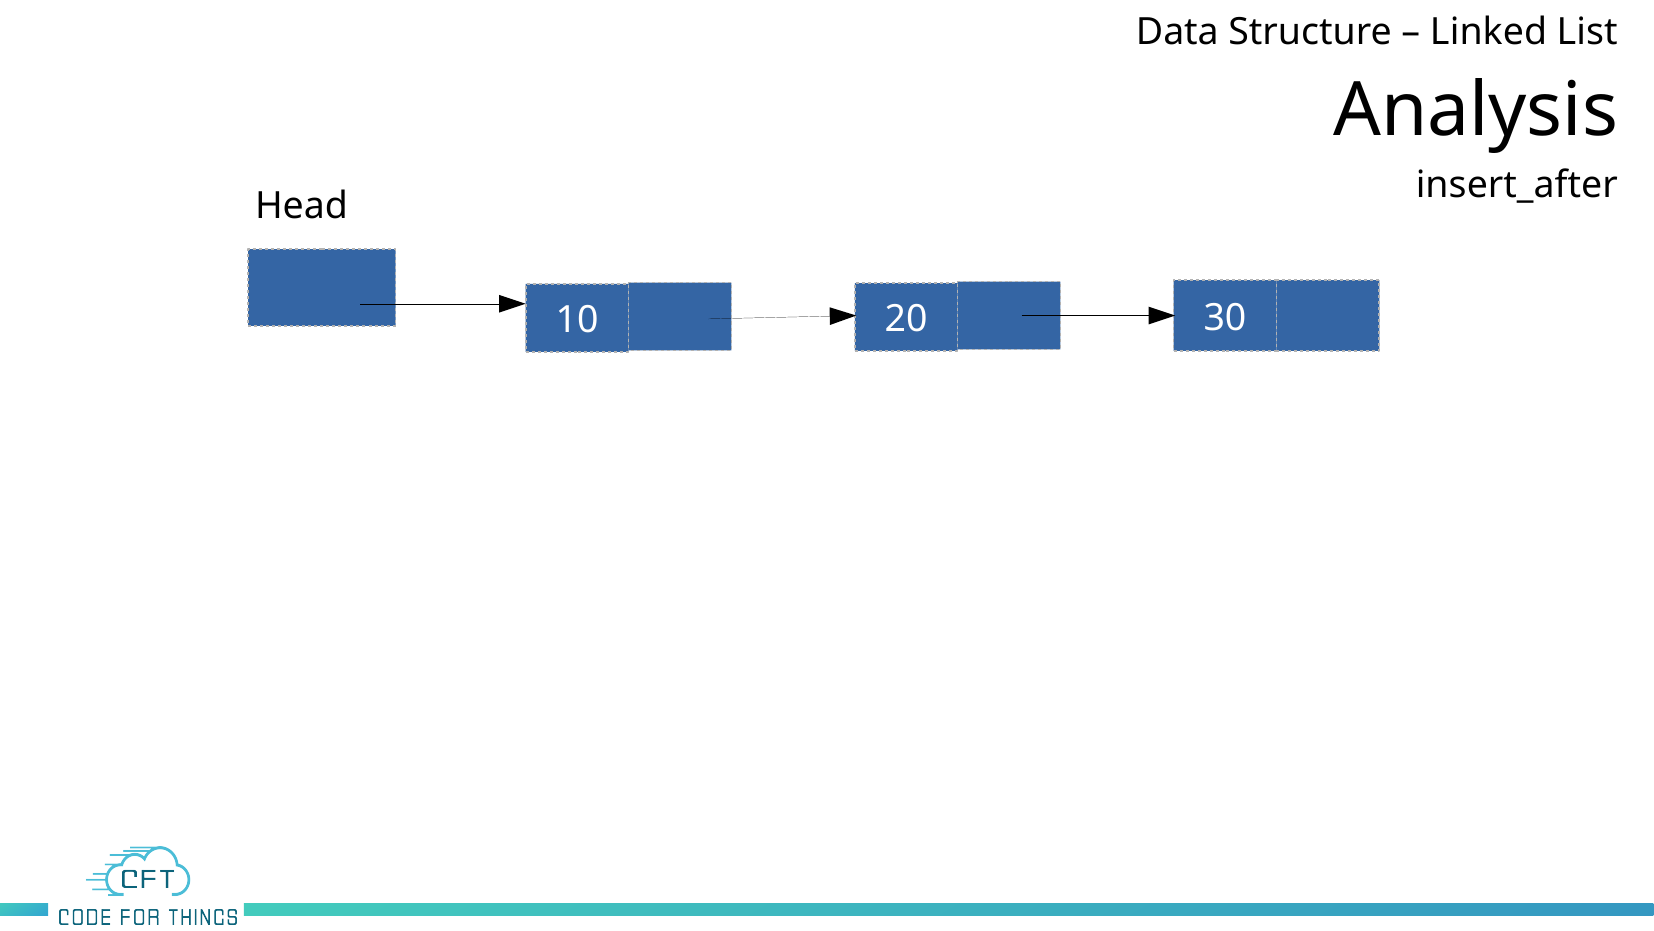

# Data Structure – Linked List Analysis insert_after
Head
30
20
10